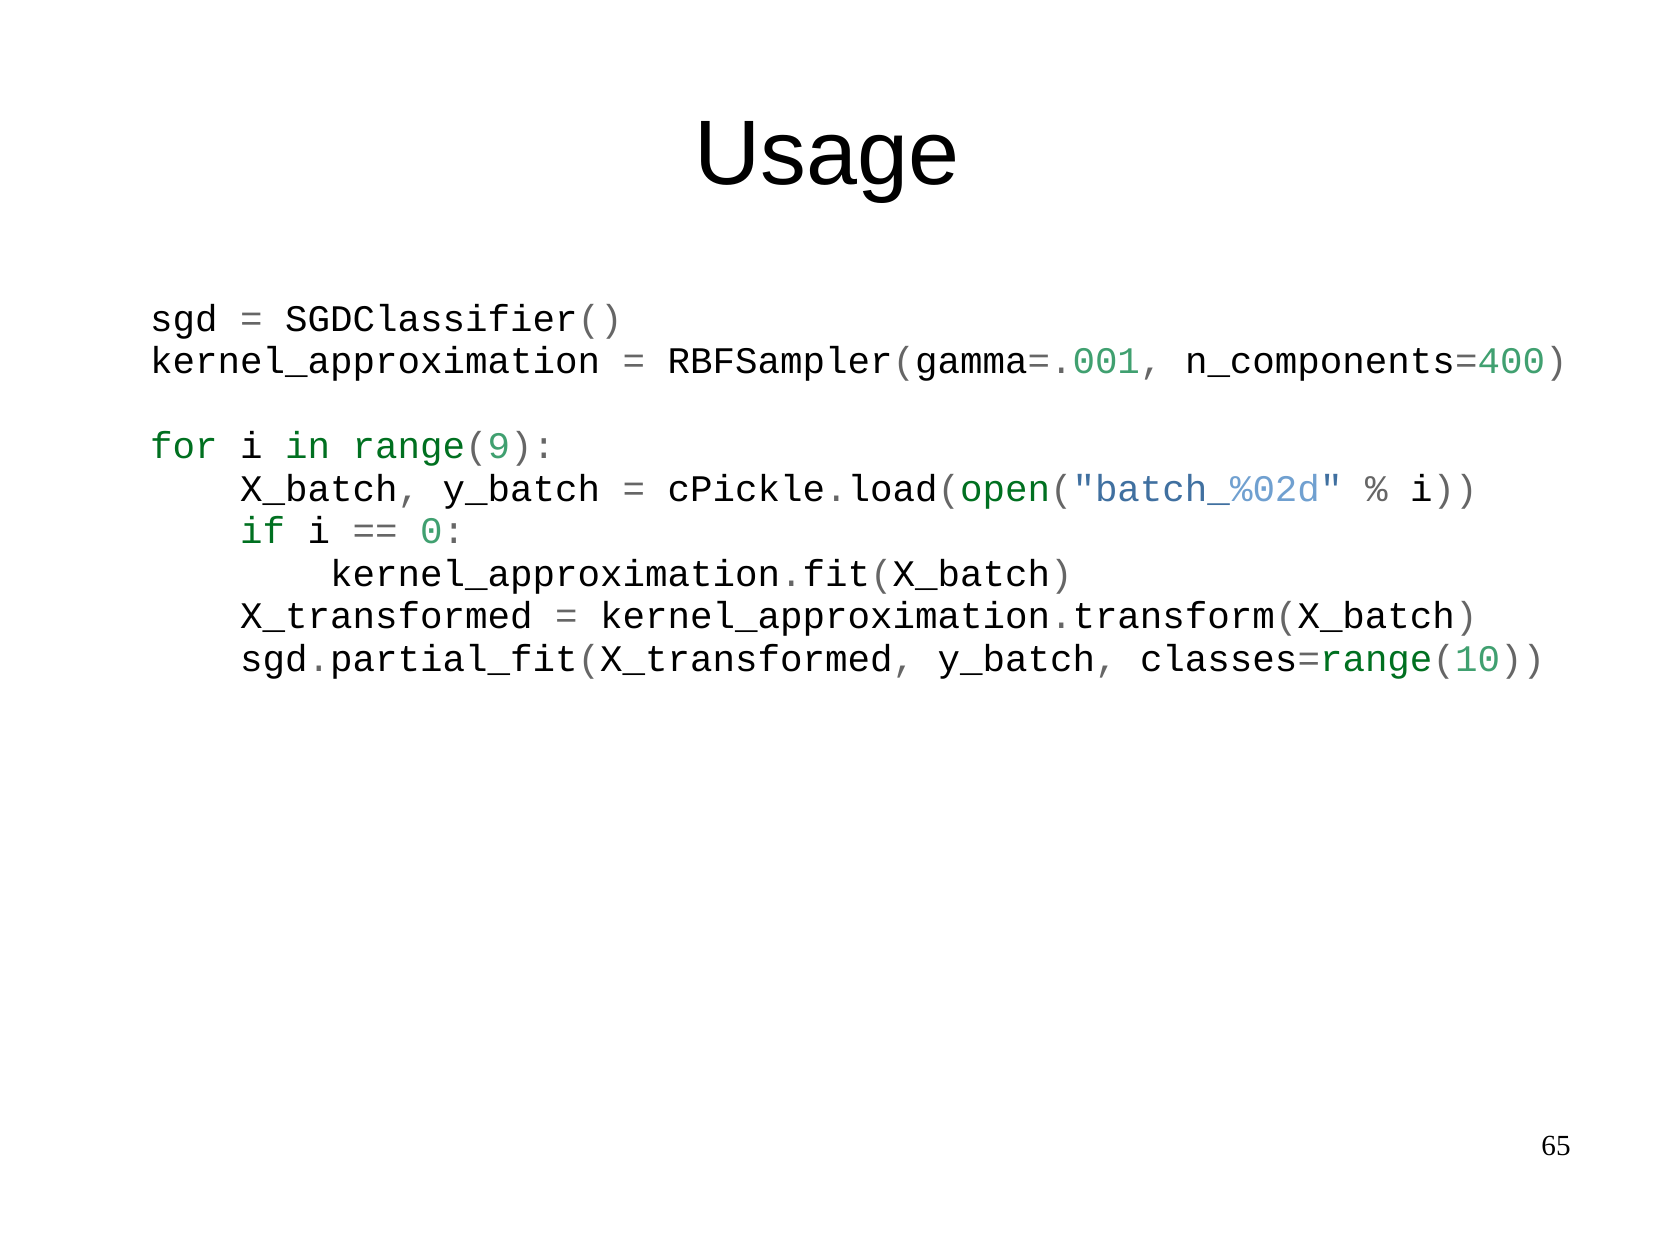

# Usage
sgd = SGDClassifier()
kernel_approximation = RBFSampler(gamma=.001, n_components=400)
for i in range(9):
 X_batch, y_batch = cPickle.load(open("batch_%02d" % i))
 if i == 0:
 kernel_approximation.fit(X_batch)
 X_transformed = kernel_approximation.transform(X_batch)
 sgd.partial_fit(X_transformed, y_batch, classes=range(10))
65